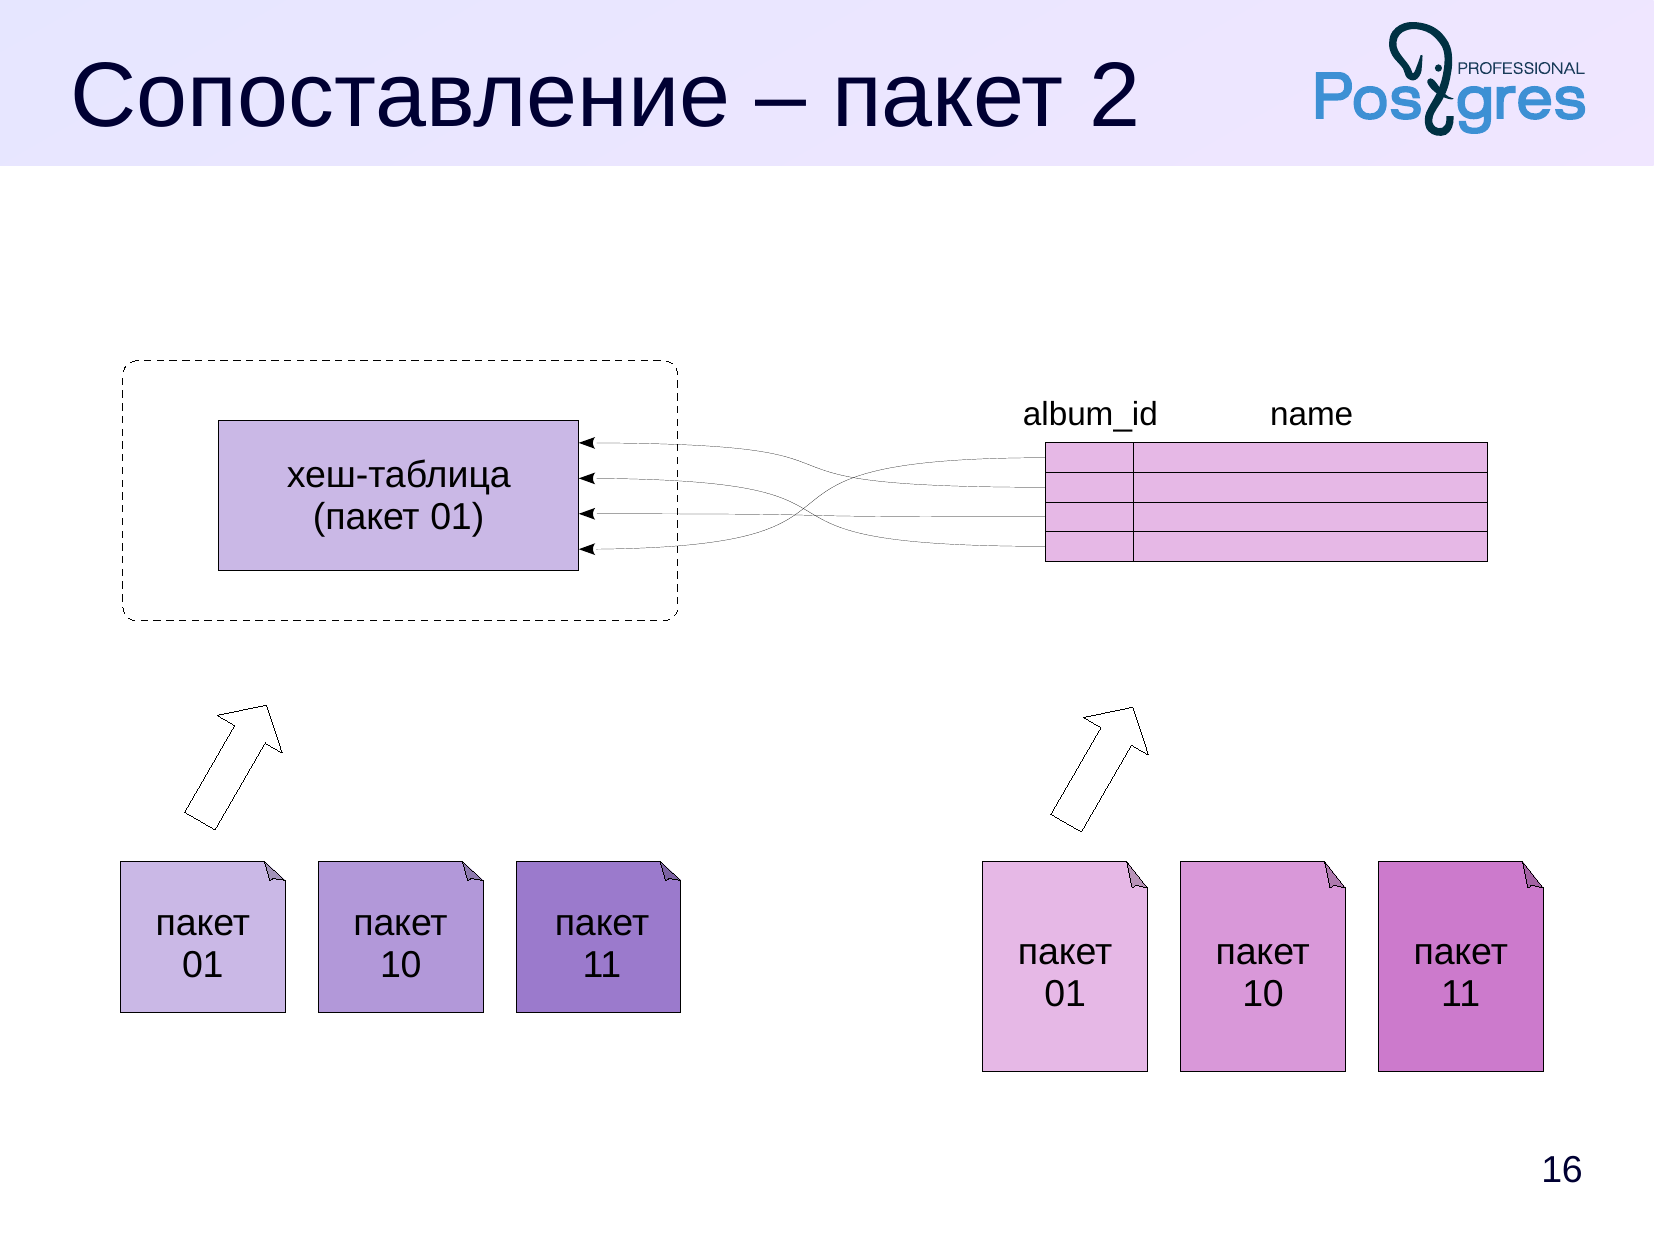

# Сопоставление – пакет 2
album_id
name
хеш-таблица
(пакет 01)
пакет
01
пакет
10
пакет
11
пакет 01
пакет
10
пакет
11